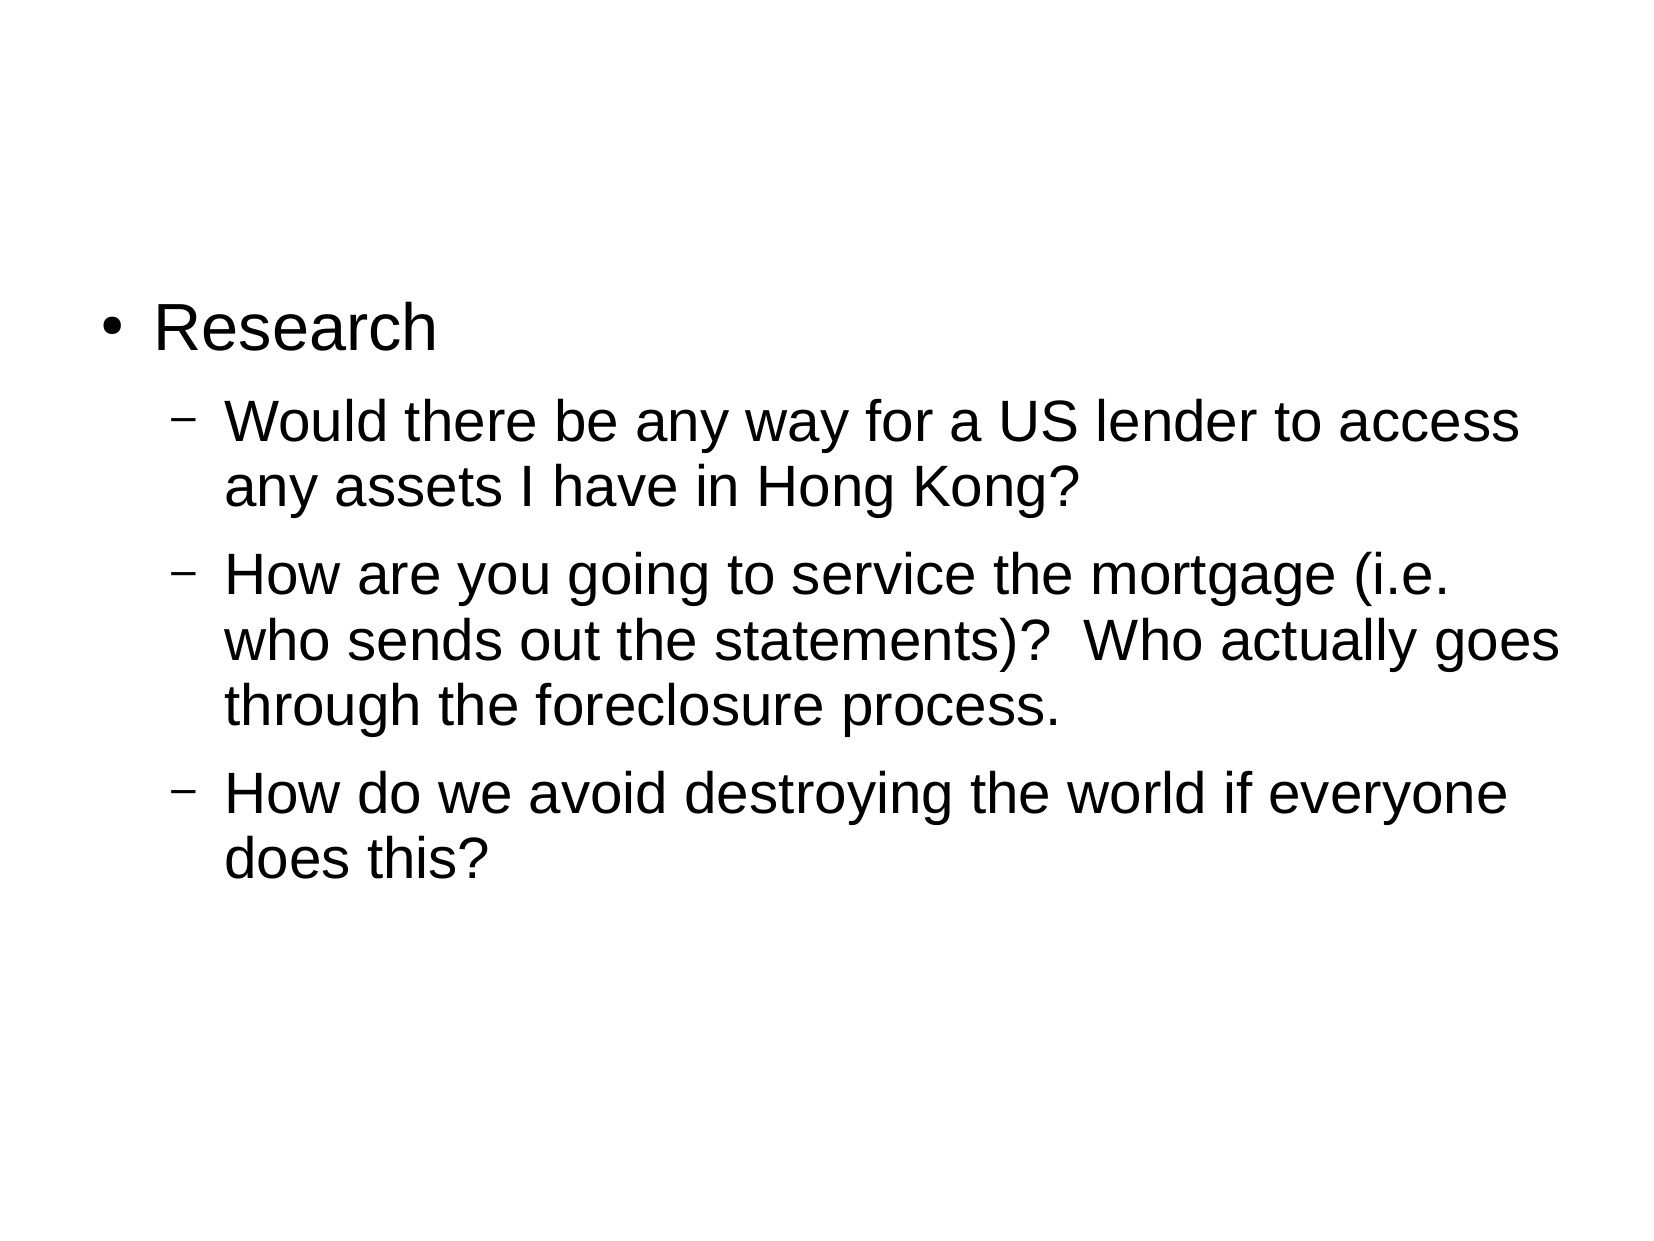

#
Research
Would there be any way for a US lender to access any assets I have in Hong Kong?
How are you going to service the mortgage (i.e. who sends out the statements)? Who actually goes through the foreclosure process.
How do we avoid destroying the world if everyone does this?